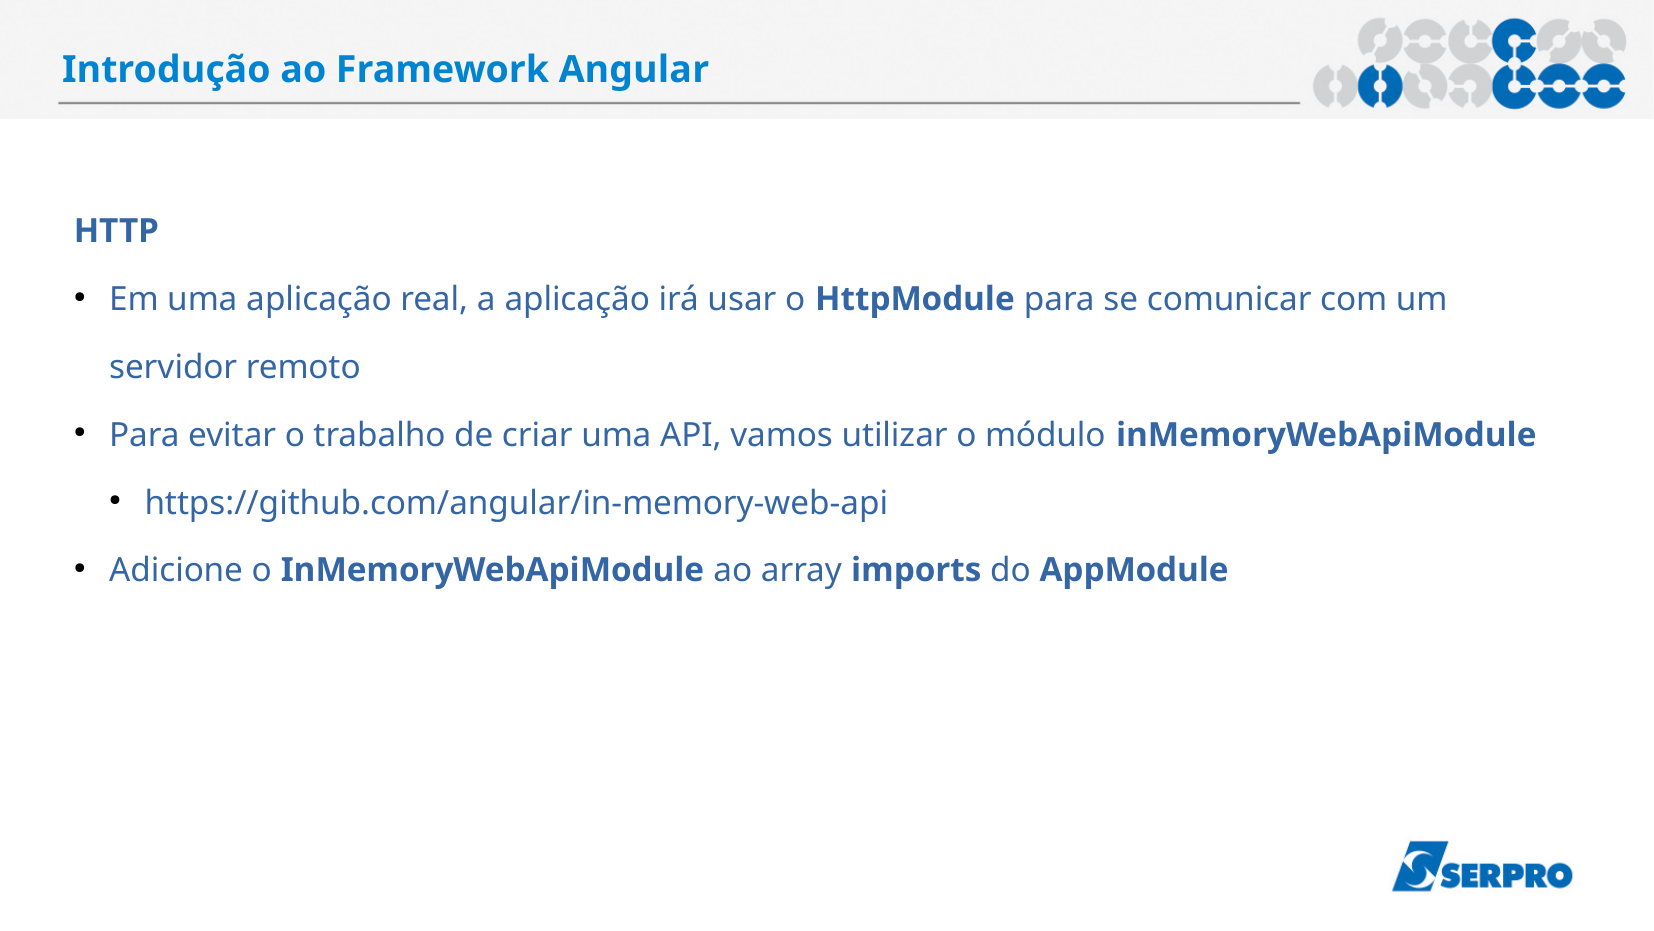

Introdução ao Framework Angular
HTTP
Em uma aplicação real, a aplicação irá usar o HttpModule para se comunicar com um servidor remoto
Para evitar o trabalho de criar uma API, vamos utilizar o módulo inMemoryWebApiModule
https://github.com/angular/in-memory-web-api
Adicione o InMemoryWebApiModule ao array imports do AppModule